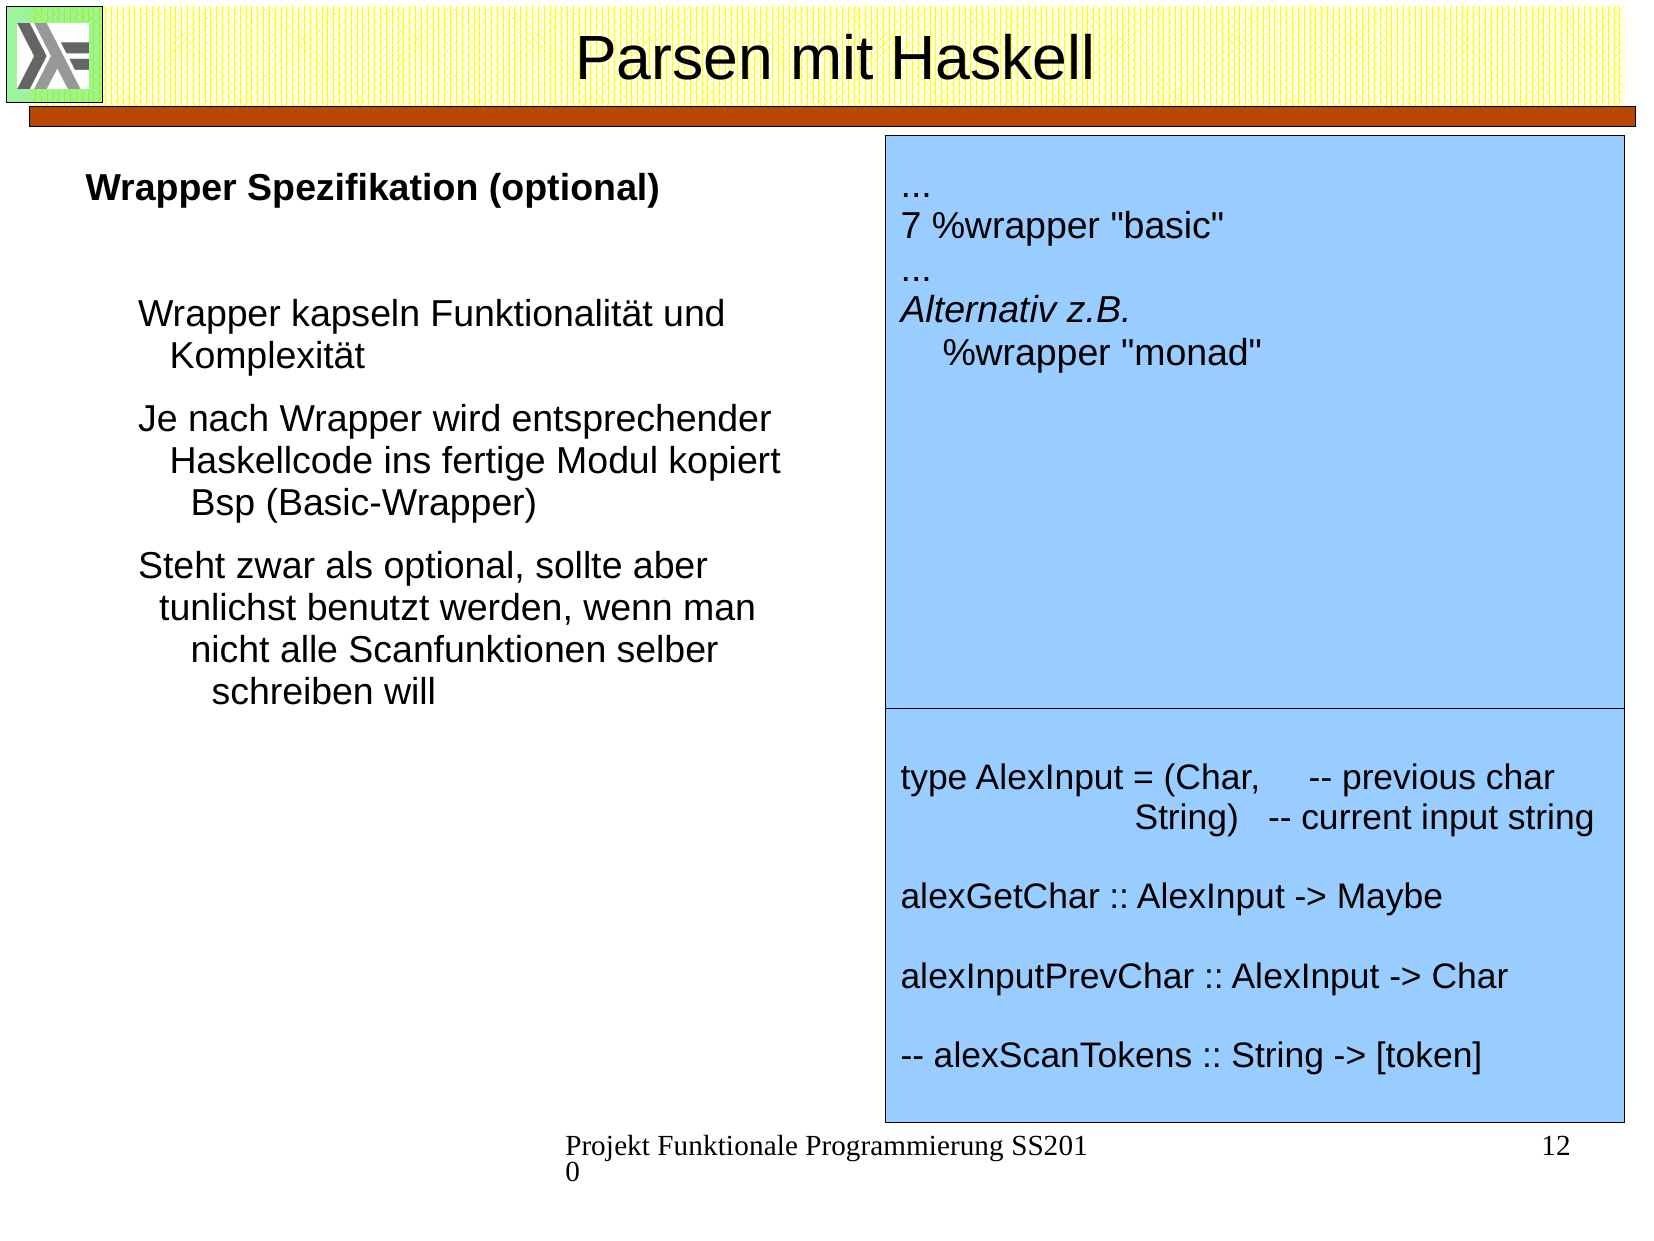

# Parsen mit Haskell
...
7 %wrapper "basic"
...
Alternativ z.B.
 %wrapper "monad"
Wrapper Spezifikation (optional)
 Wrapper kapseln Funktionalität und
 Komplexität
 Je nach Wrapper wird entsprechender
 Haskellcode ins fertige Modul kopiert
 Bsp (Basic-Wrapper)
 Steht zwar als optional, sollte aber
 tunlichst benutzt werden, wenn man
 nicht alle Scanfunktionen selber
 schreiben will
type AlexInput = (Char, -- previous char
 String) -- current input string
alexGetChar :: AlexInput -> Maybe
alexInputPrevChar :: AlexInput -> Char
-- alexScanTokens :: String -> [token]
Projekt Funktionale Programmierung SS2010
12